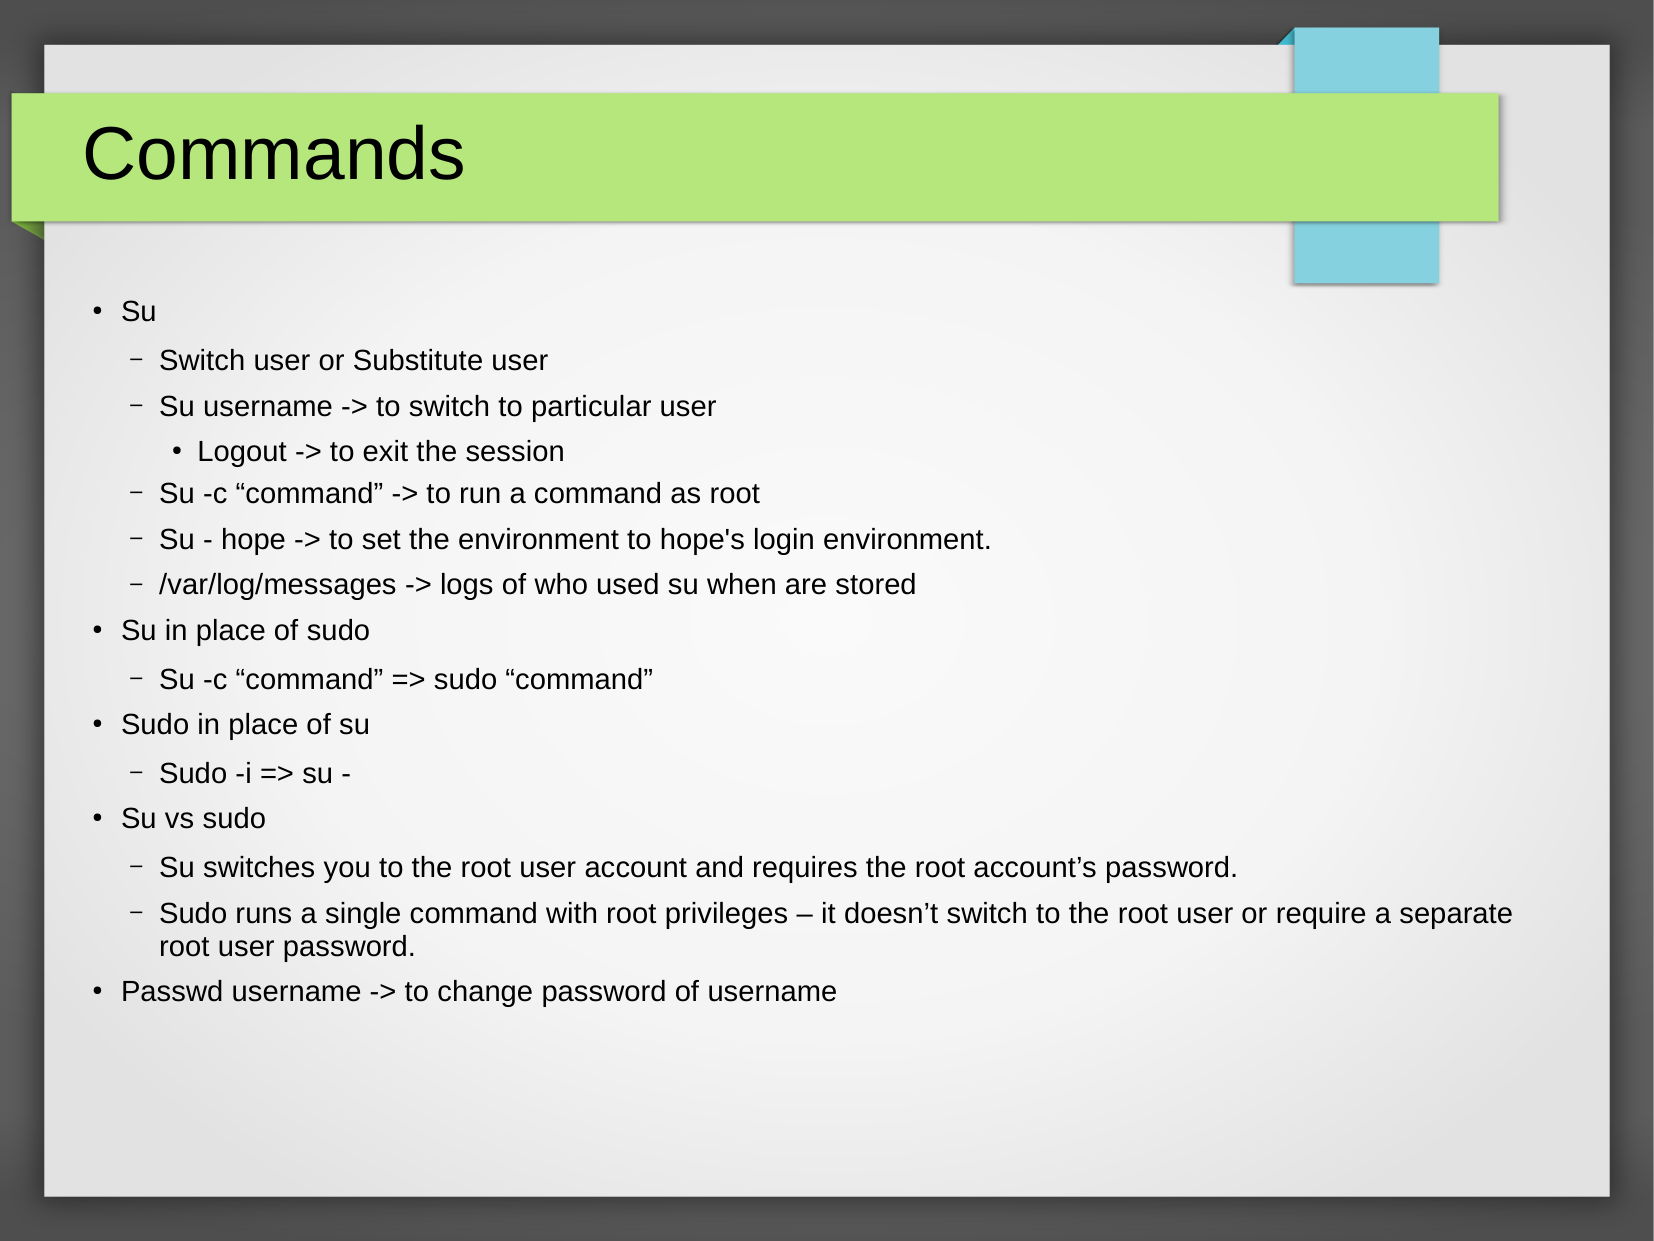

# Commands
Su
Switch user or Substitute user
Su username -> to switch to particular user
Logout -> to exit the session
Su -c “command” -> to run a command as root
Su - hope -> to set the environment to hope's login environment.
/var/log/messages -> logs of who used su when are stored
Su in place of sudo
Su -c “command” => sudo “command”
Sudo in place of su
Sudo -i => su -
Su vs sudo
Su switches you to the root user account and requires the root account’s password.
Sudo runs a single command with root privileges – it doesn’t switch to the root user or require a separate root user password.
Passwd username -> to change password of username